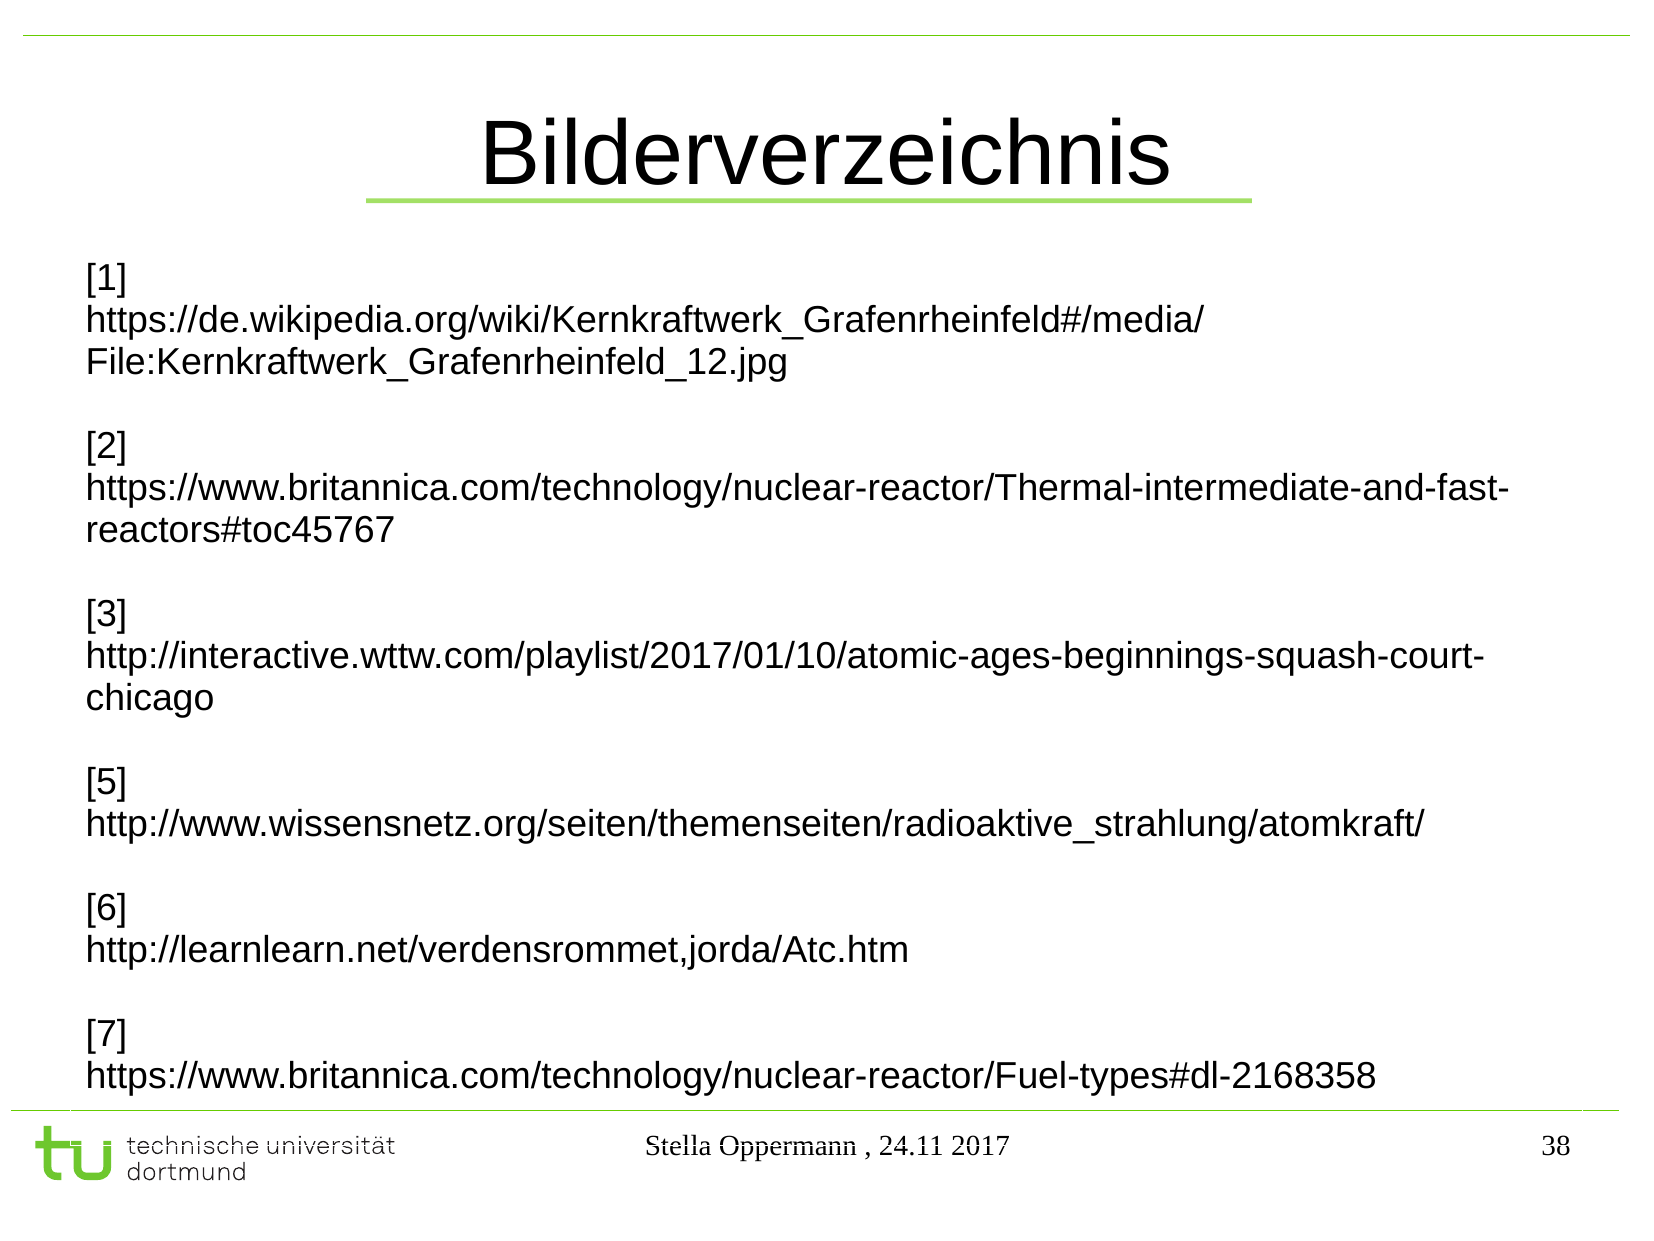

# Bilderverzeichnis
[1]
https://de.wikipedia.org/wiki/Kernkraftwerk_Grafenrheinfeld#/media/File:Kernkraftwerk_Grafenrheinfeld_12.jpg
[2]
https://www.britannica.com/technology/nuclear-reactor/Thermal-intermediate-and-fast-reactors#toc45767
[3]
http://interactive.wttw.com/playlist/2017/01/10/atomic-ages-beginnings-squash-court-chicago
[5]
http://www.wissensnetz.org/seiten/themenseiten/radioaktive_strahlung/atomkraft/
[6]
http://learnlearn.net/verdensrommet,jorda/Atc.htm
[7]
https://www.britannica.com/technology/nuclear-reactor/Fuel-types#dl-2168358
Stella Oppermann , 24.11 2017
38